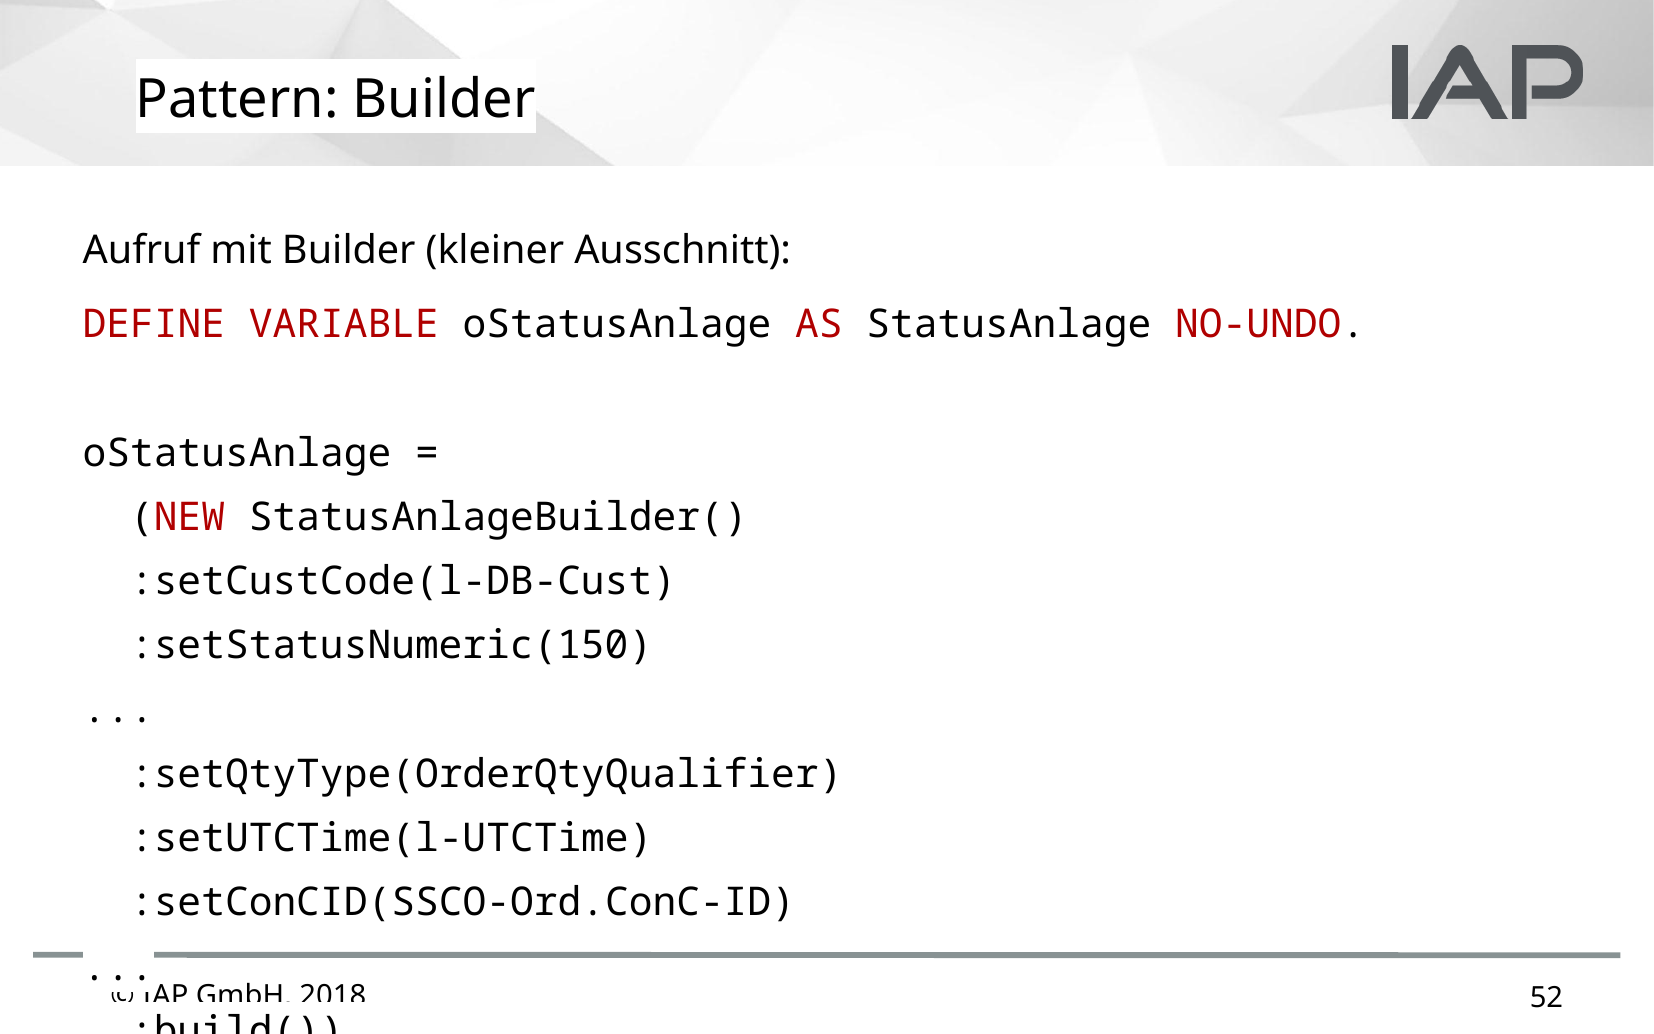

# Pattern: Builder
Aufruf mit Builder (kleiner Ausschnitt):
DEFINE VARIABLE oStatusAnlage AS StatusAnlage NO-UNDO.
oStatusAnlage =
 (NEW StatusAnlageBuilder()
 :setCustCode(l-DB-Cust)
 :setStatusNumeric(150)
...
 :setQtyType(OrderQtyQualifier)
 :setUTCTime(l-UTCTime)
 :setConCID(SSCO-Ord.ConC-ID)
...
 :build()).
© IAP GmbH, 2018
52